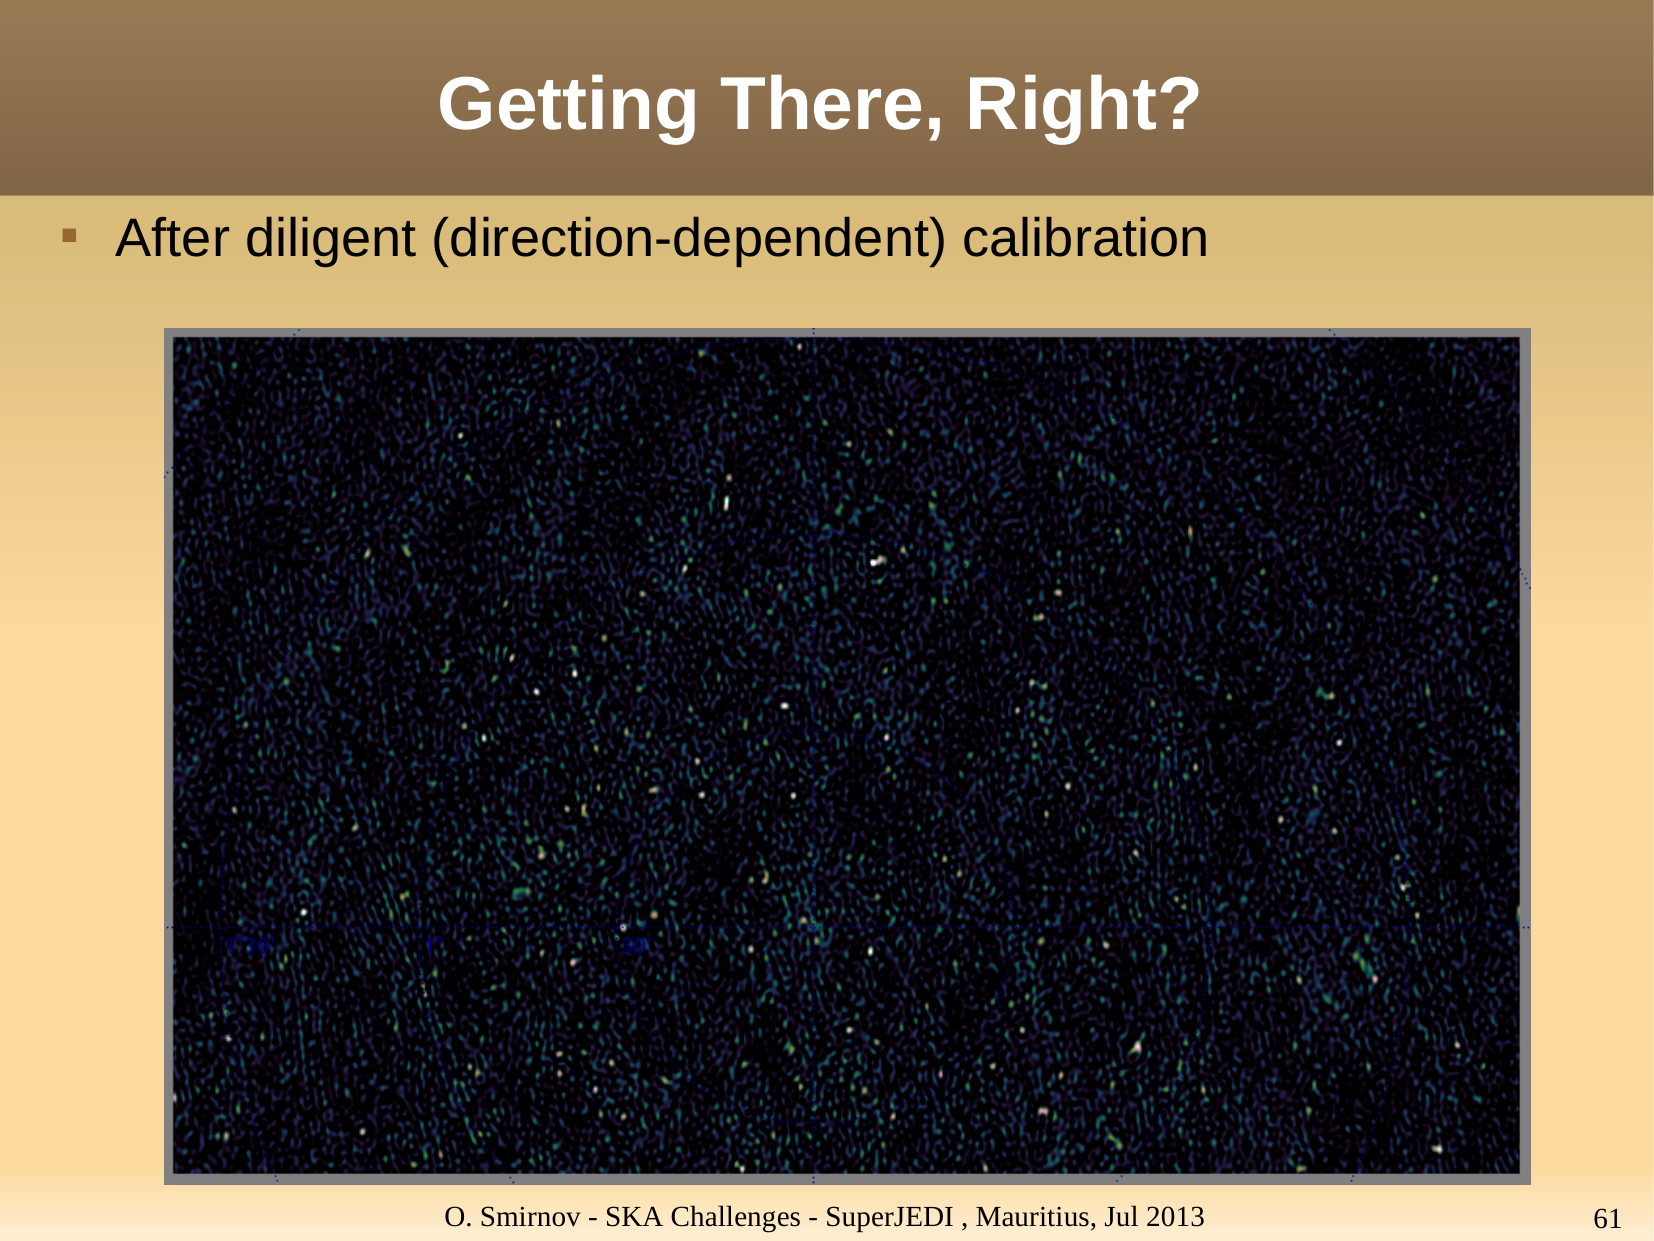

# Getting There, Right?
After diligent (direction-dependent) calibration
O. Smirnov - SKA Challenges - SuperJEDI , Mauritius, Jul 2013
61